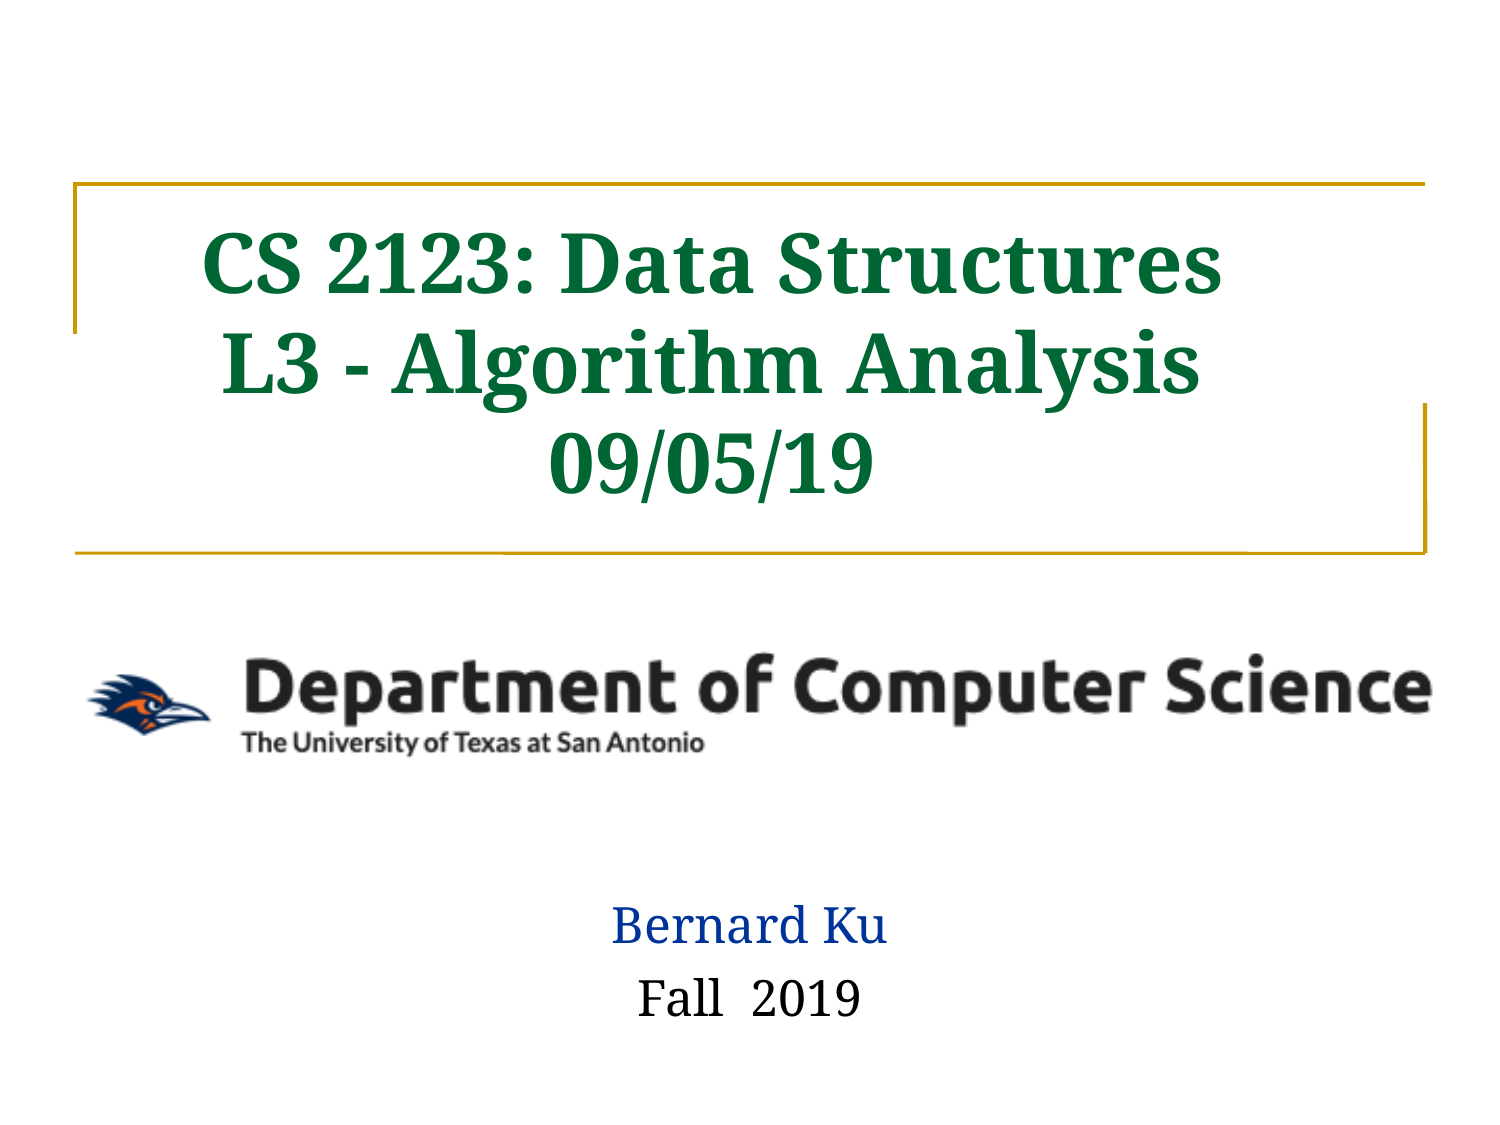

CS 2123: Data Structures
L3 - Algorithm Analysis
09/05/19
Bernard Ku
Fall 2019